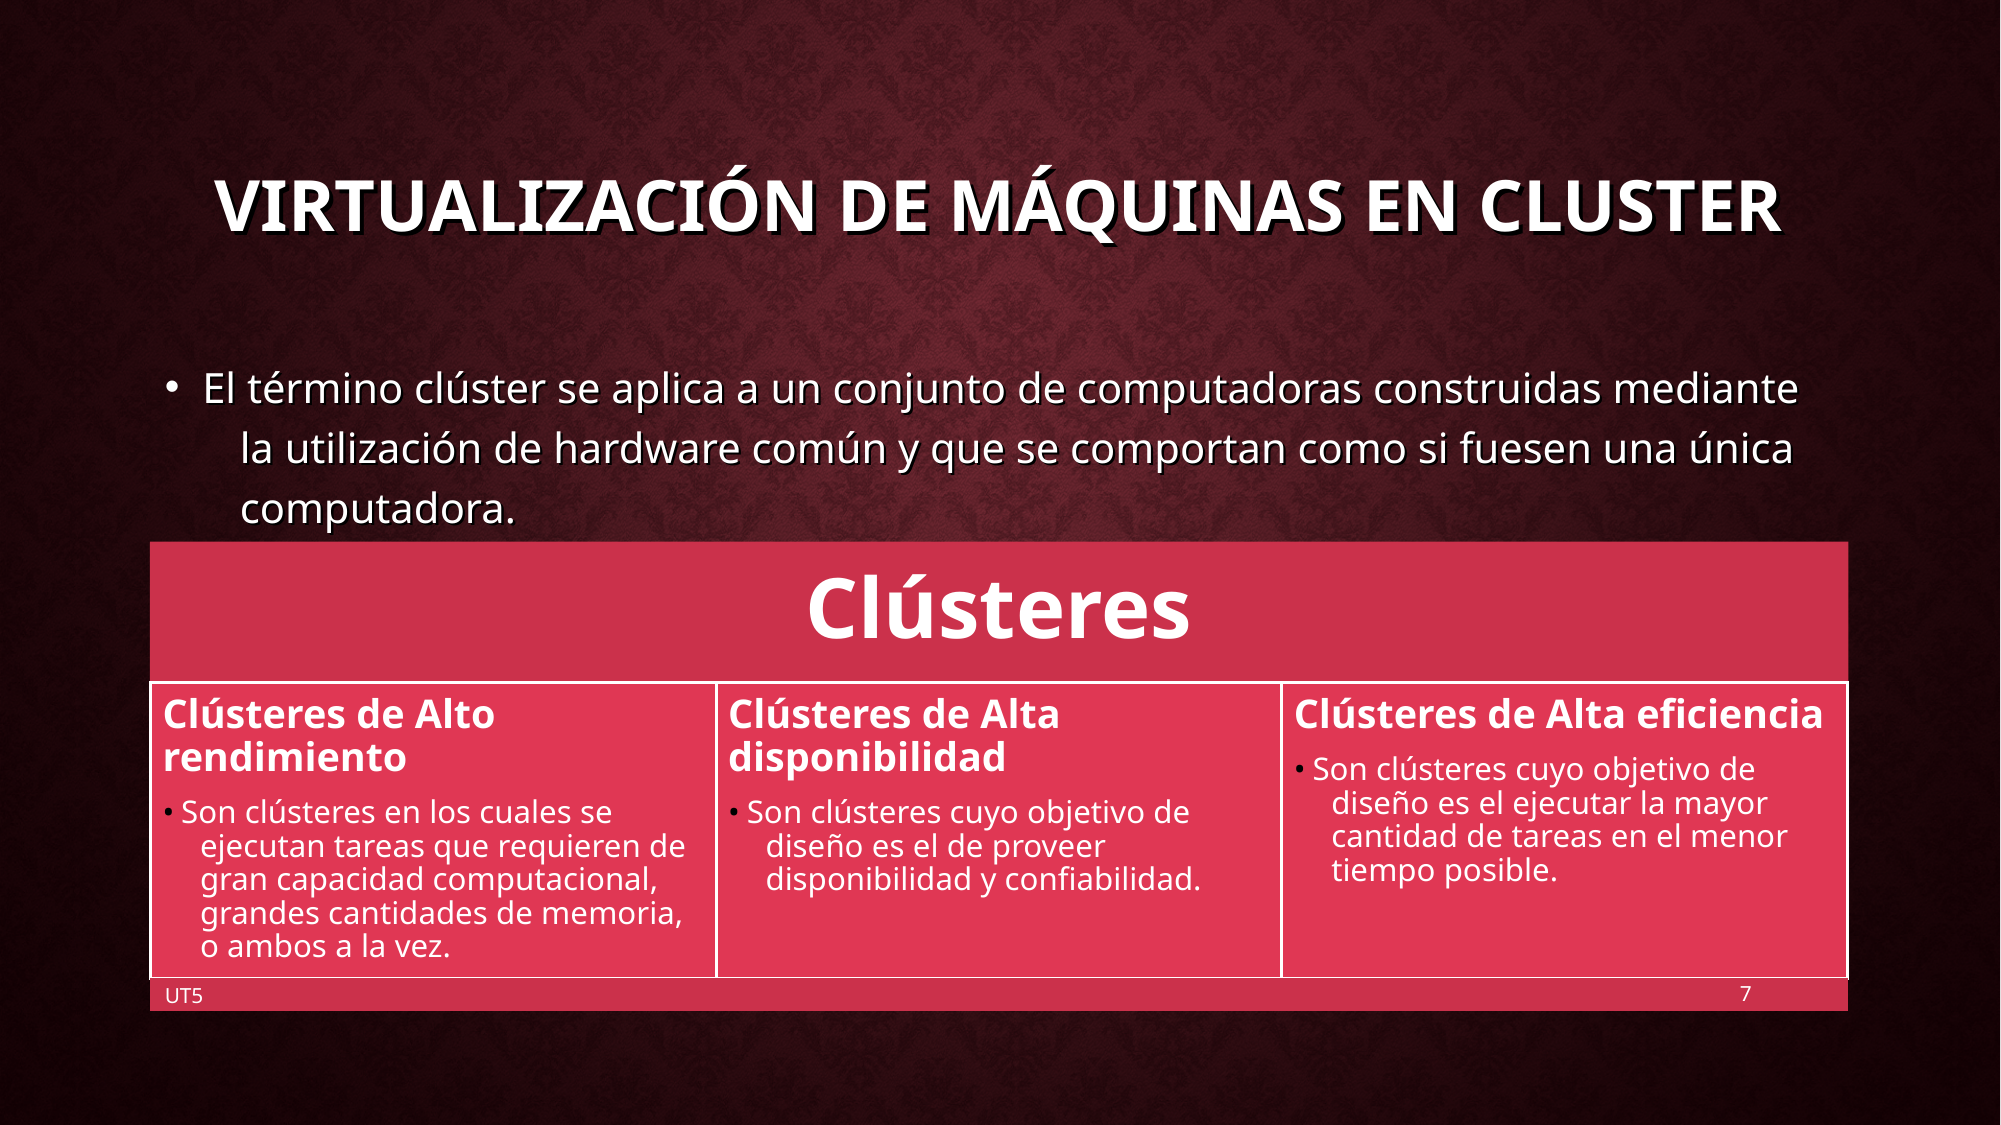

# Virtualización de máquinas en Cluster
El término clúster se aplica a un conjunto de computadoras construidas mediante la utilización de hardware común y que se comportan como si fuesen una única computadora.
Clústeres
Clústeres de Alto rendimiento
Son clústeres en los cuales se ejecutan tareas que requieren de gran capacidad computacional, grandes cantidades de memoria, o ambos a la vez.
Clústeres de Alta disponibilidad
Son clústeres cuyo objetivo de diseño es el de proveer disponibilidad y confiabilidad.
Clústeres de Alta eficiencia
Son clústeres cuyo objetivo de diseño es el ejecutar la mayor cantidad de tareas en el menor tiempo posible.
UT5